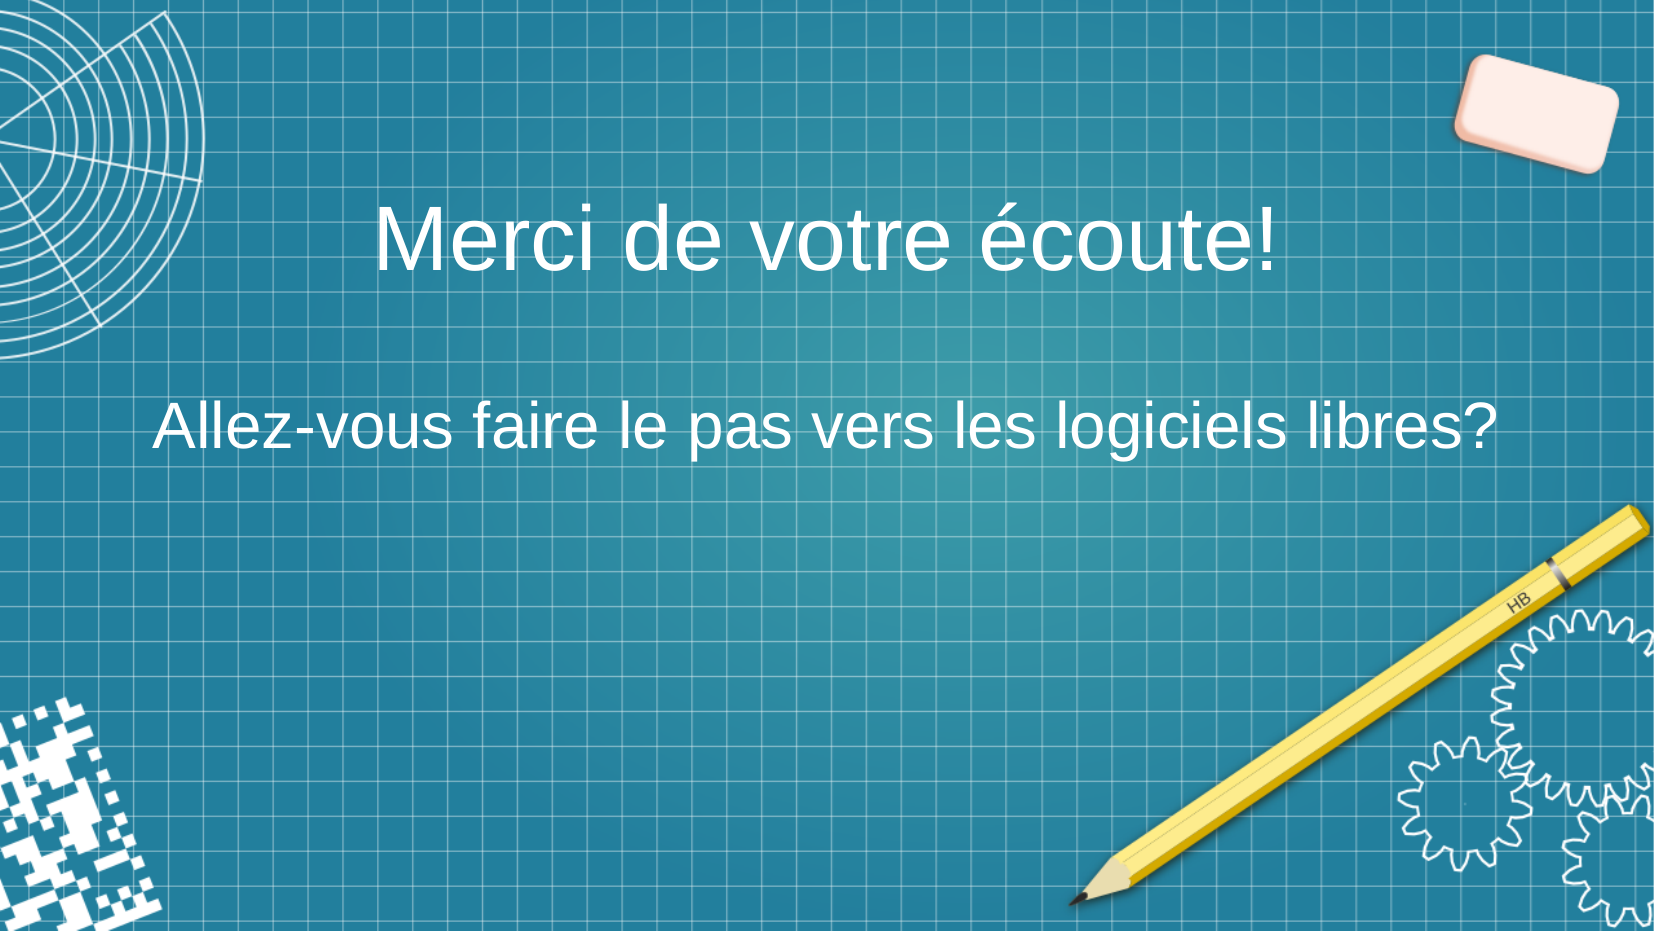

# Merci de votre écoute!
Allez-vous faire le pas vers les logiciels libres?